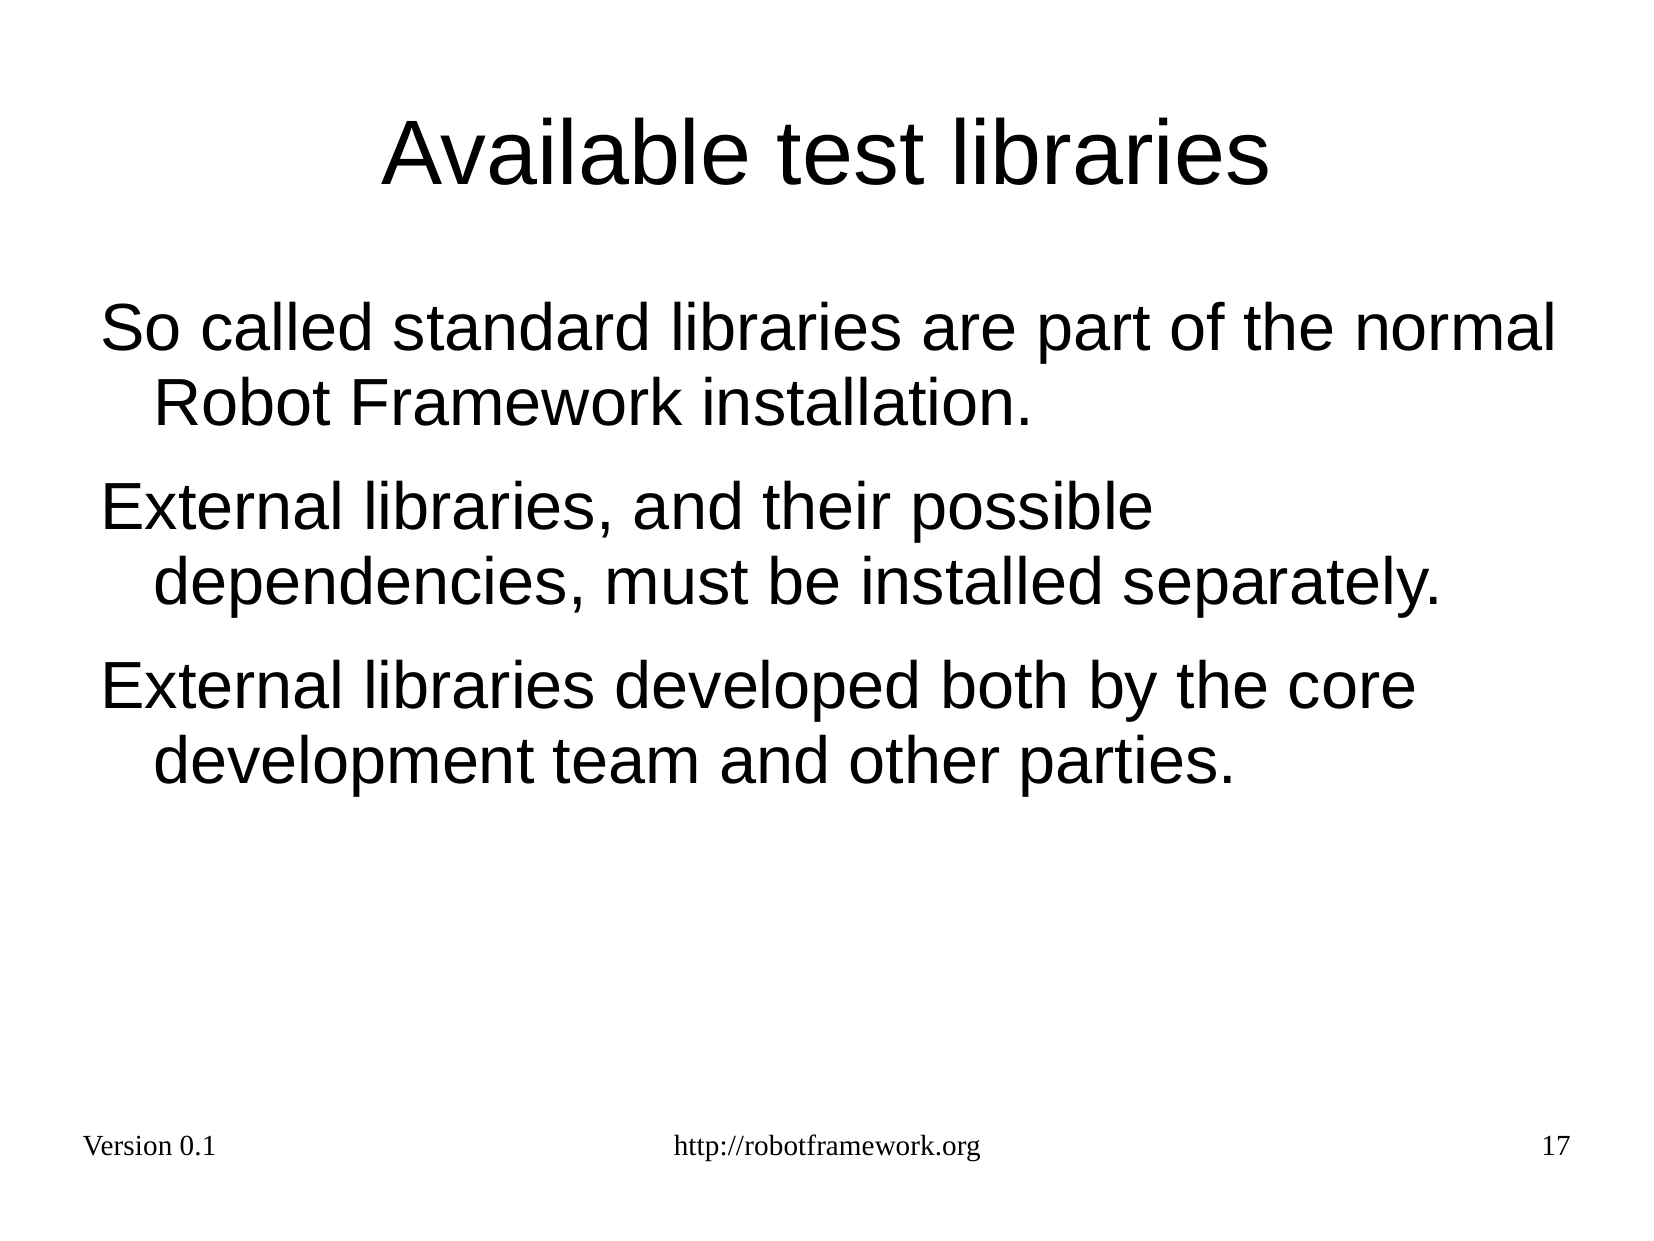

# Available test libraries
So called standard libraries are part of the normal Robot Framework installation.
External libraries, and their possible dependencies, must be installed separately.
External libraries developed both by the core development team and other parties.
Version 0.1
http://robotframework.org
17